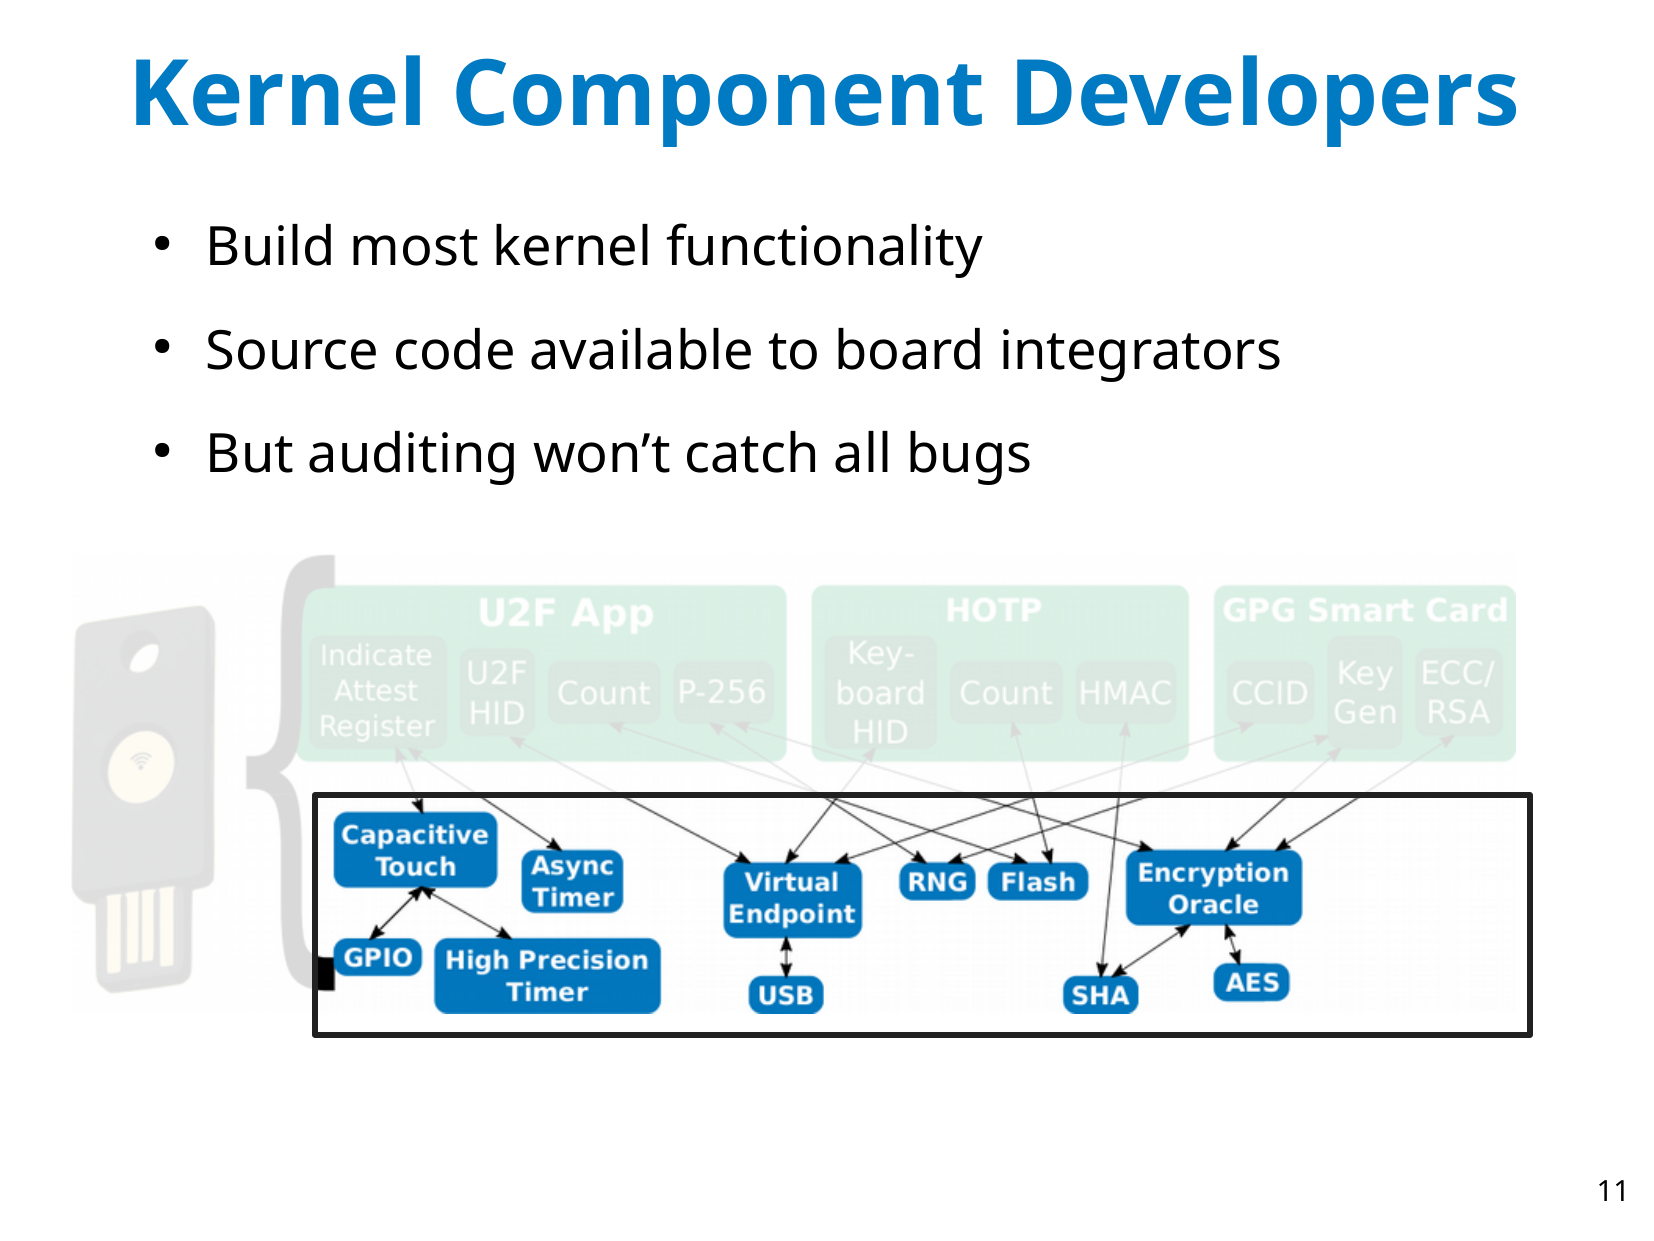

Kernel Component Developers
# Build most kernel functionality
Source code available to board integrators
But auditing won’t catch all bugs
11